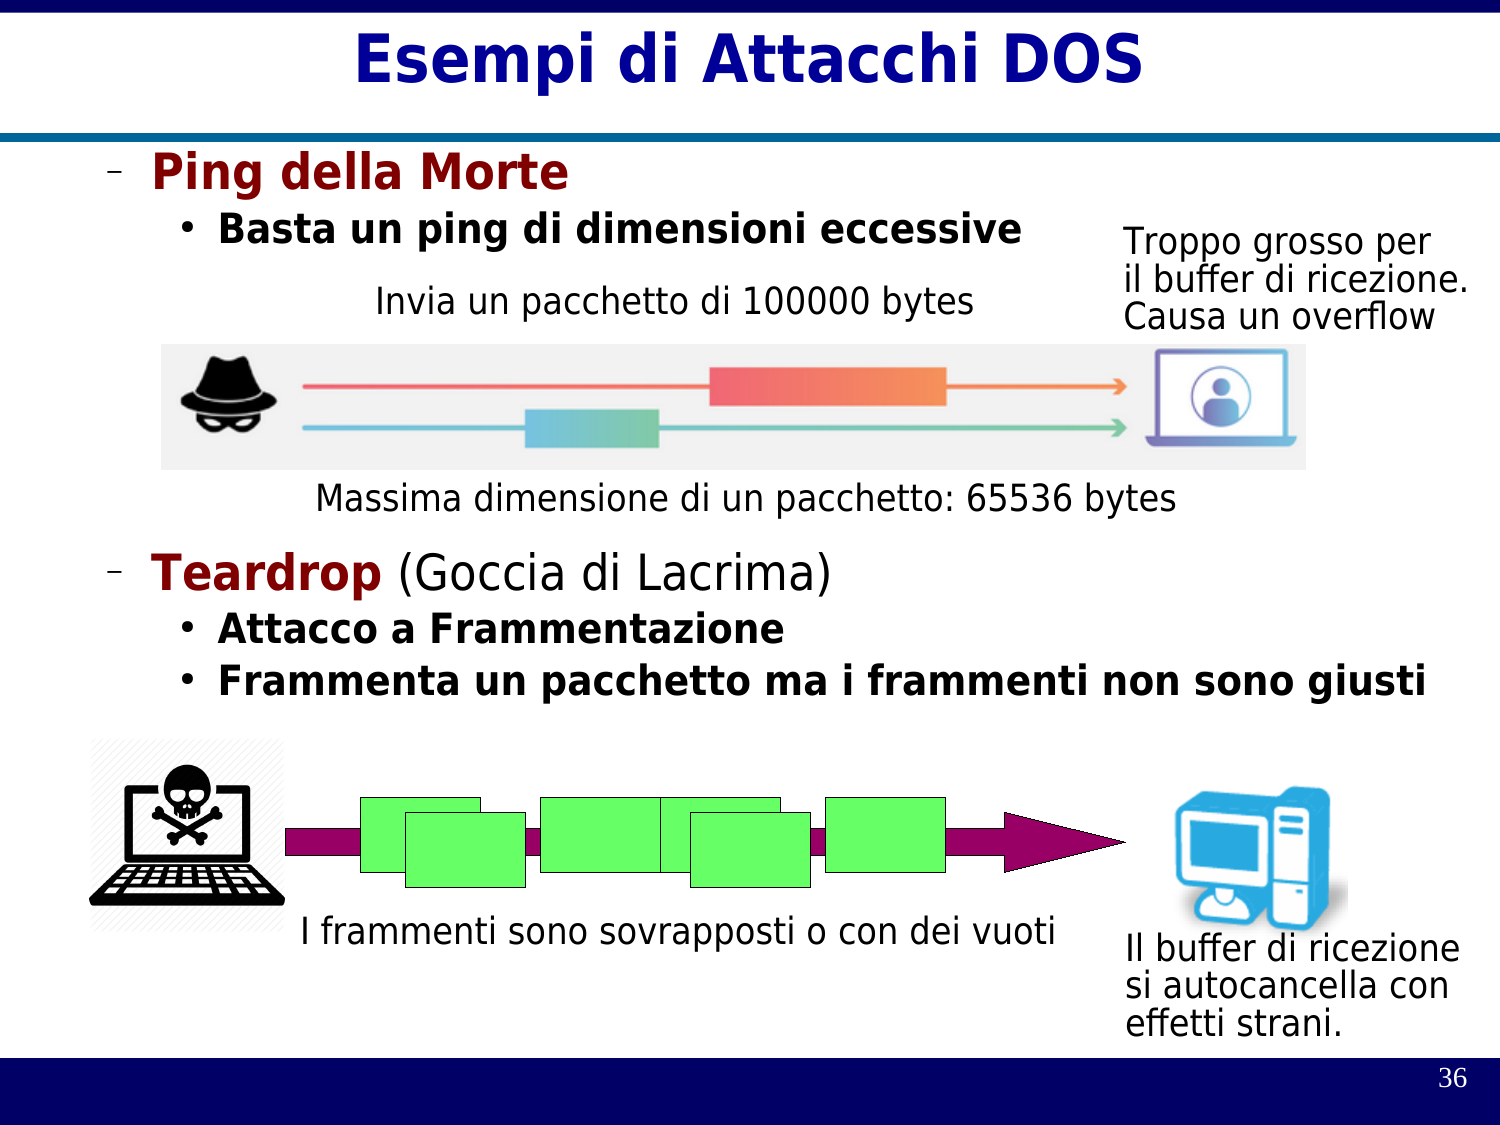

# Esempi di Attacchi DOS
Ping della Morte
Basta un ping di dimensioni eccessive
Teardrop (Goccia di Lacrima)
Attacco a Frammentazione
Frammenta un pacchetto ma i frammenti non sono giusti
Troppo grosso per
il buffer di ricezione.
Causa un overflow
Invia un pacchetto di 100000 bytes
Massima dimensione di un pacchetto: 65536 bytes
I frammenti sono sovrapposti o con dei vuoti
Il buffer di ricezione
si autocancella con
effetti strani.